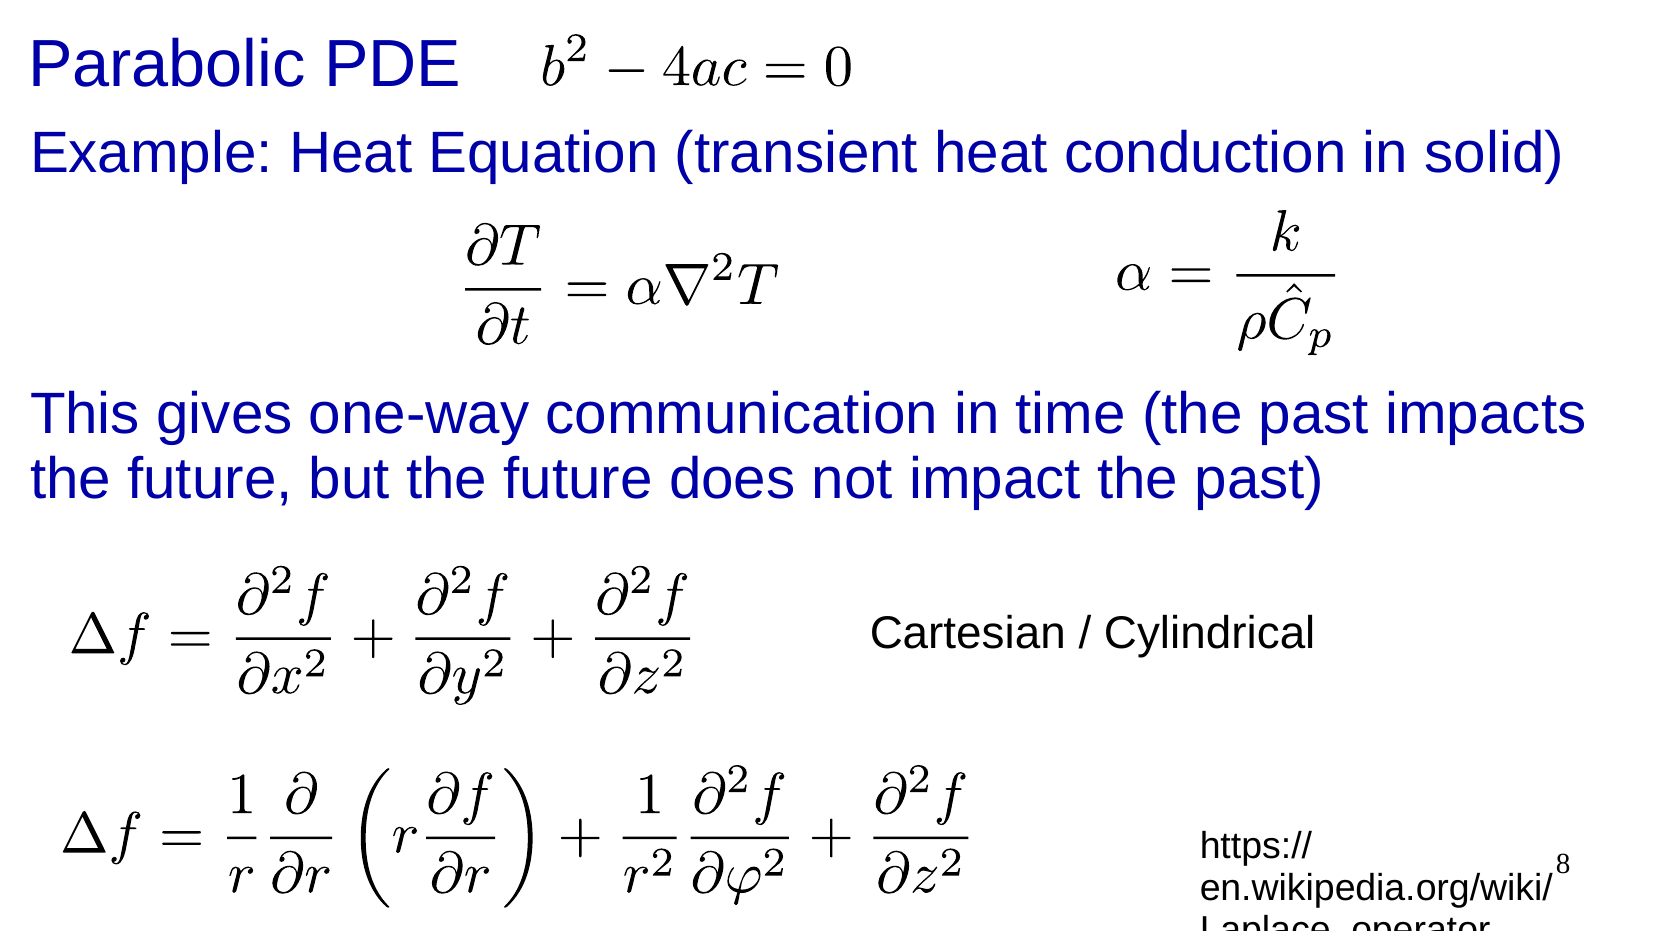

# Parabolic PDE
Example: Heat Equation (transient heat conduction in solid)
This gives one-way communication in time (the past impacts the future, but the future does not impact the past)
Cartesian / Cylindrical
https://en.wikipedia.org/wiki/Laplace_operator
8